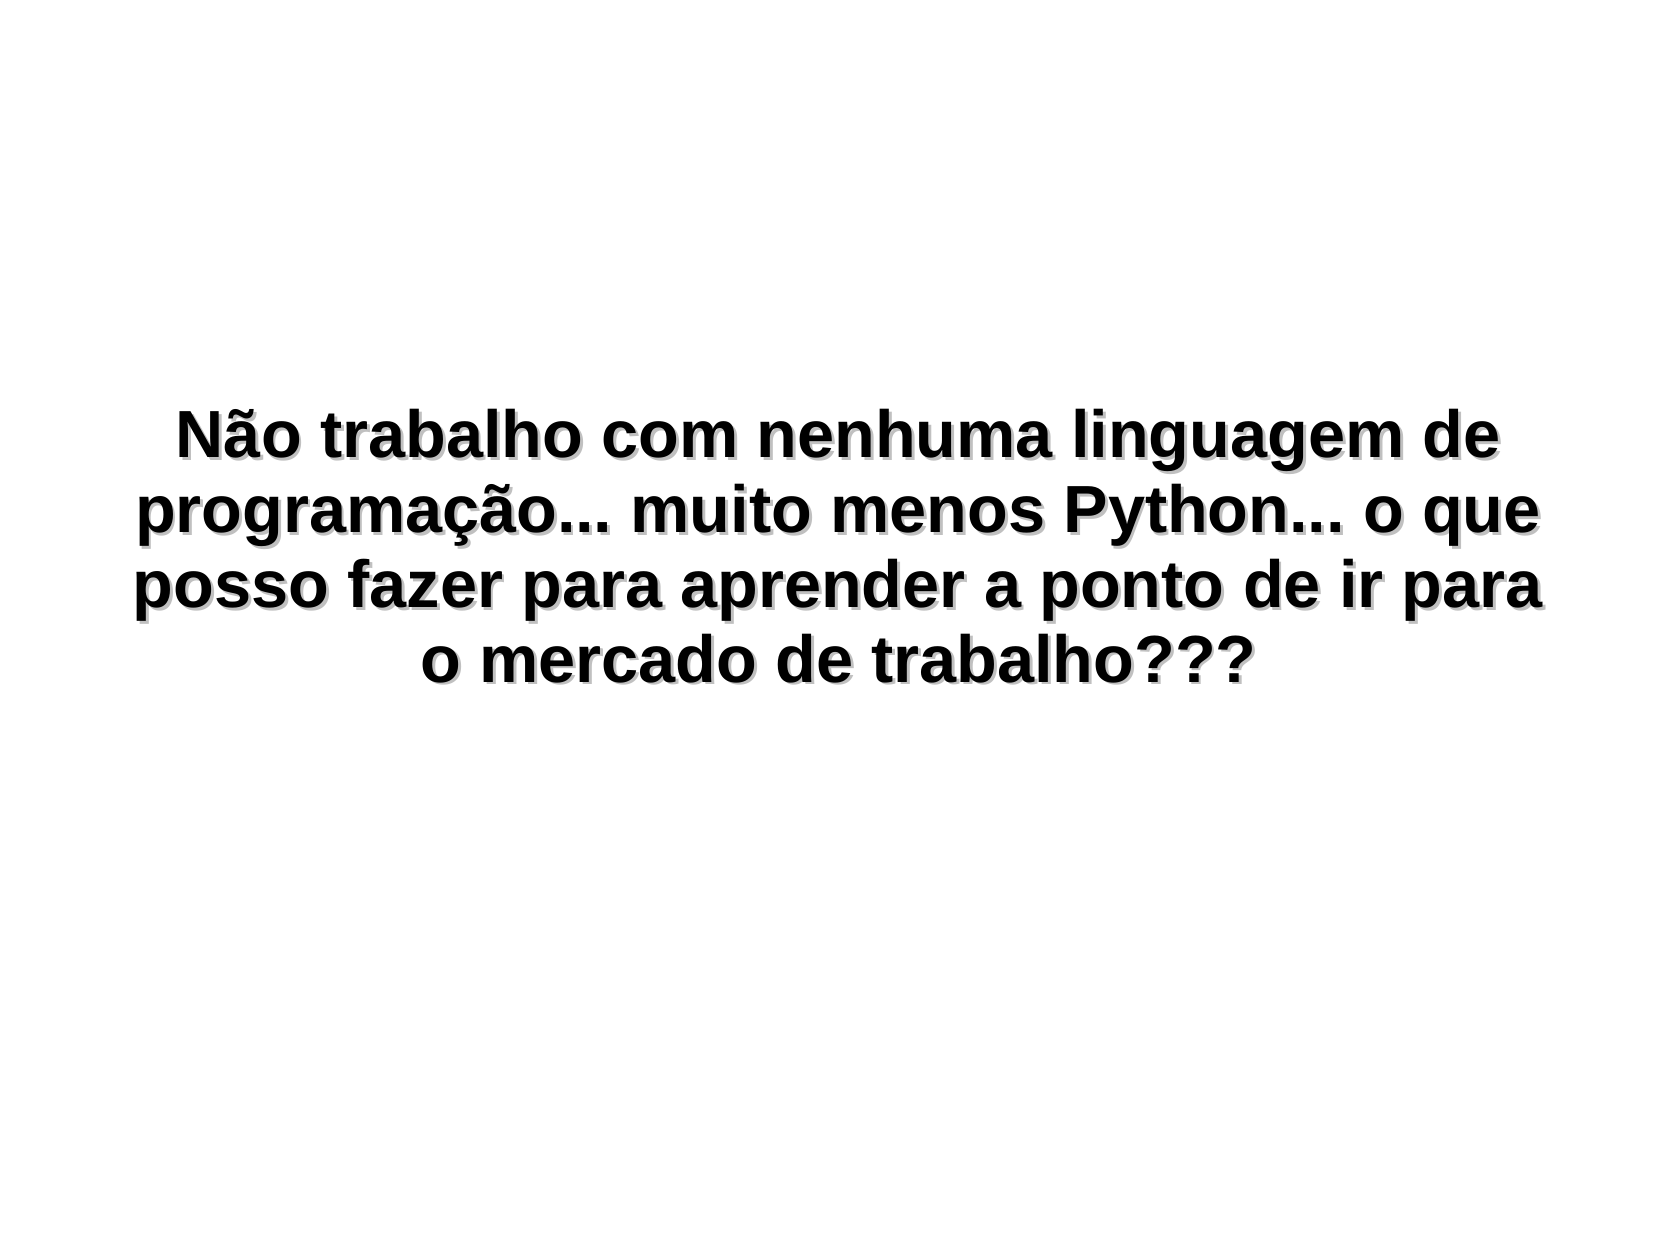

Não trabalho com nenhuma linguagem de programação... muito menos Python... o que posso fazer para aprender a ponto de ir para o mercado de trabalho???